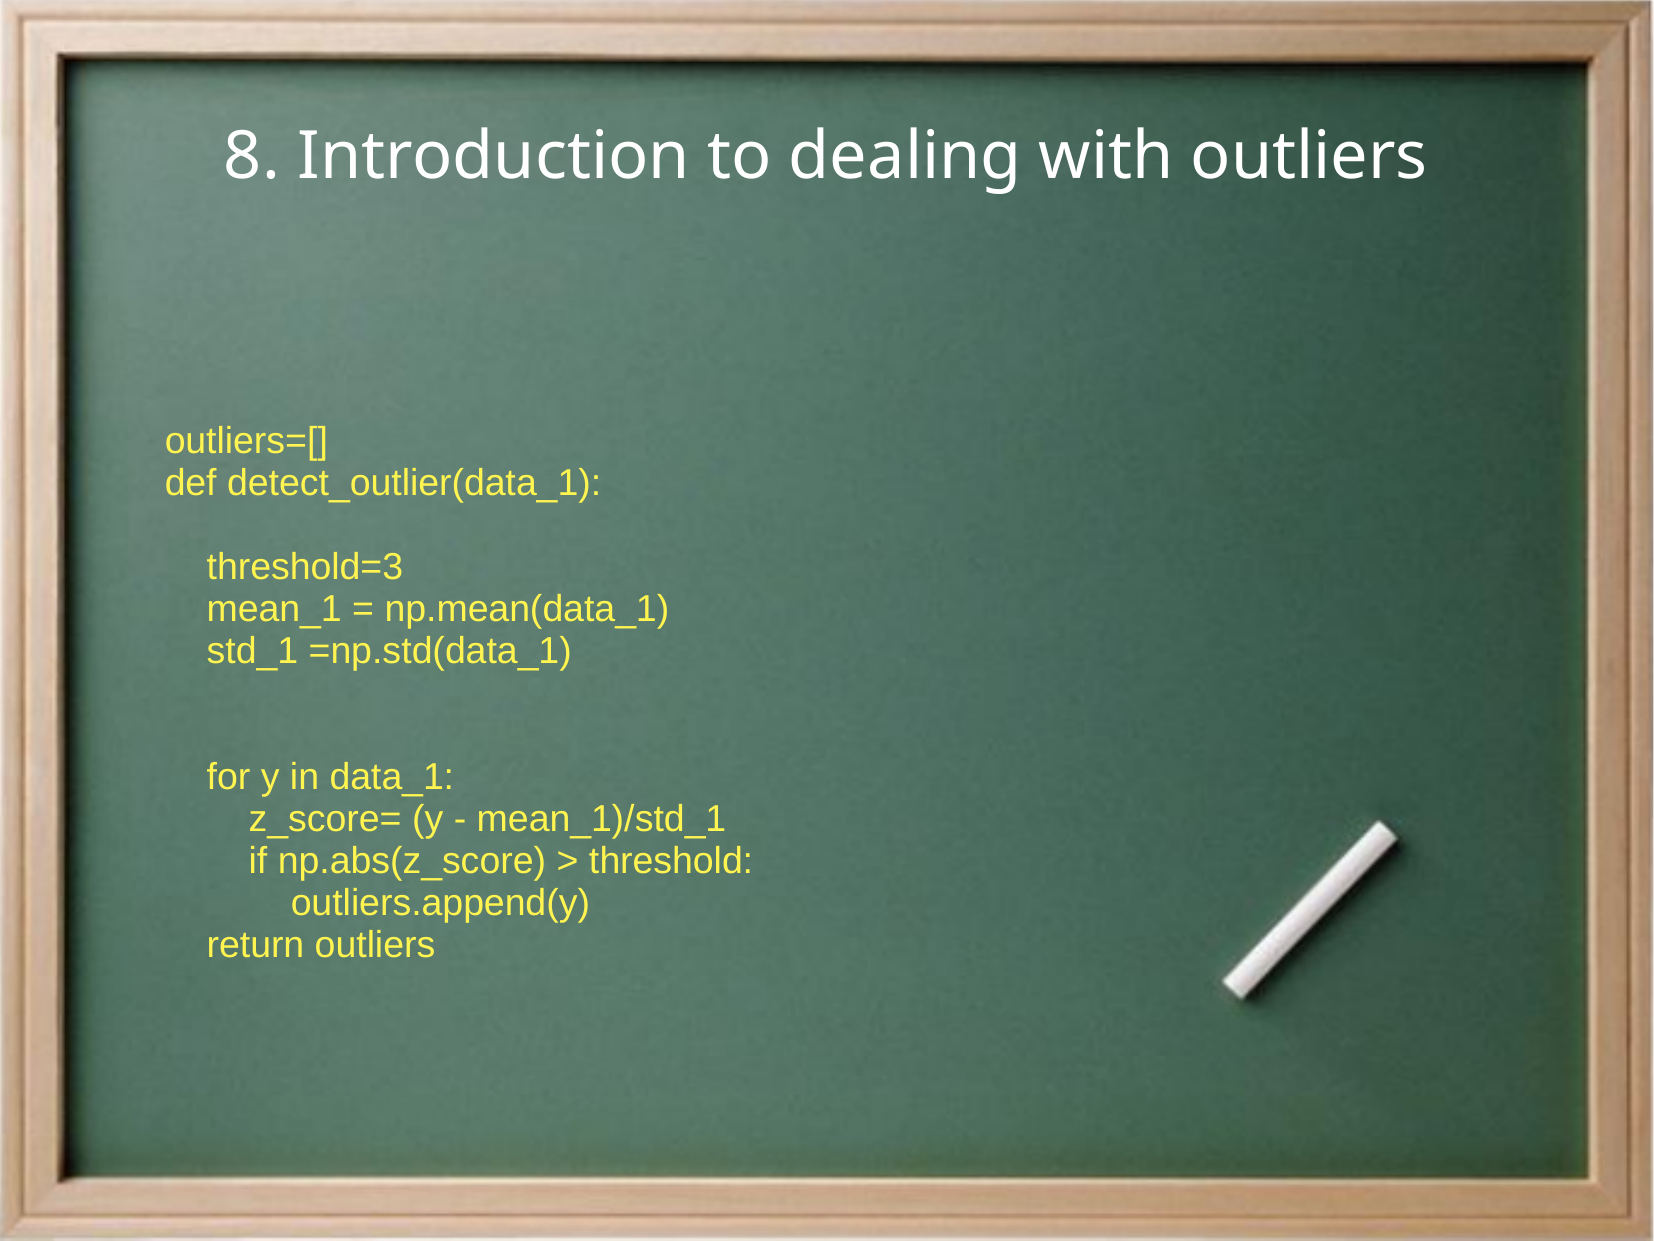

# 8. Introduction to dealing with outliers
outliers=[]
def detect_outlier(data_1):
 threshold=3
 mean_1 = np.mean(data_1)
 std_1 =np.std(data_1)
 for y in data_1:
 z_score= (y - mean_1)/std_1
 if np.abs(z_score) > threshold:
 outliers.append(y)
 return outliers